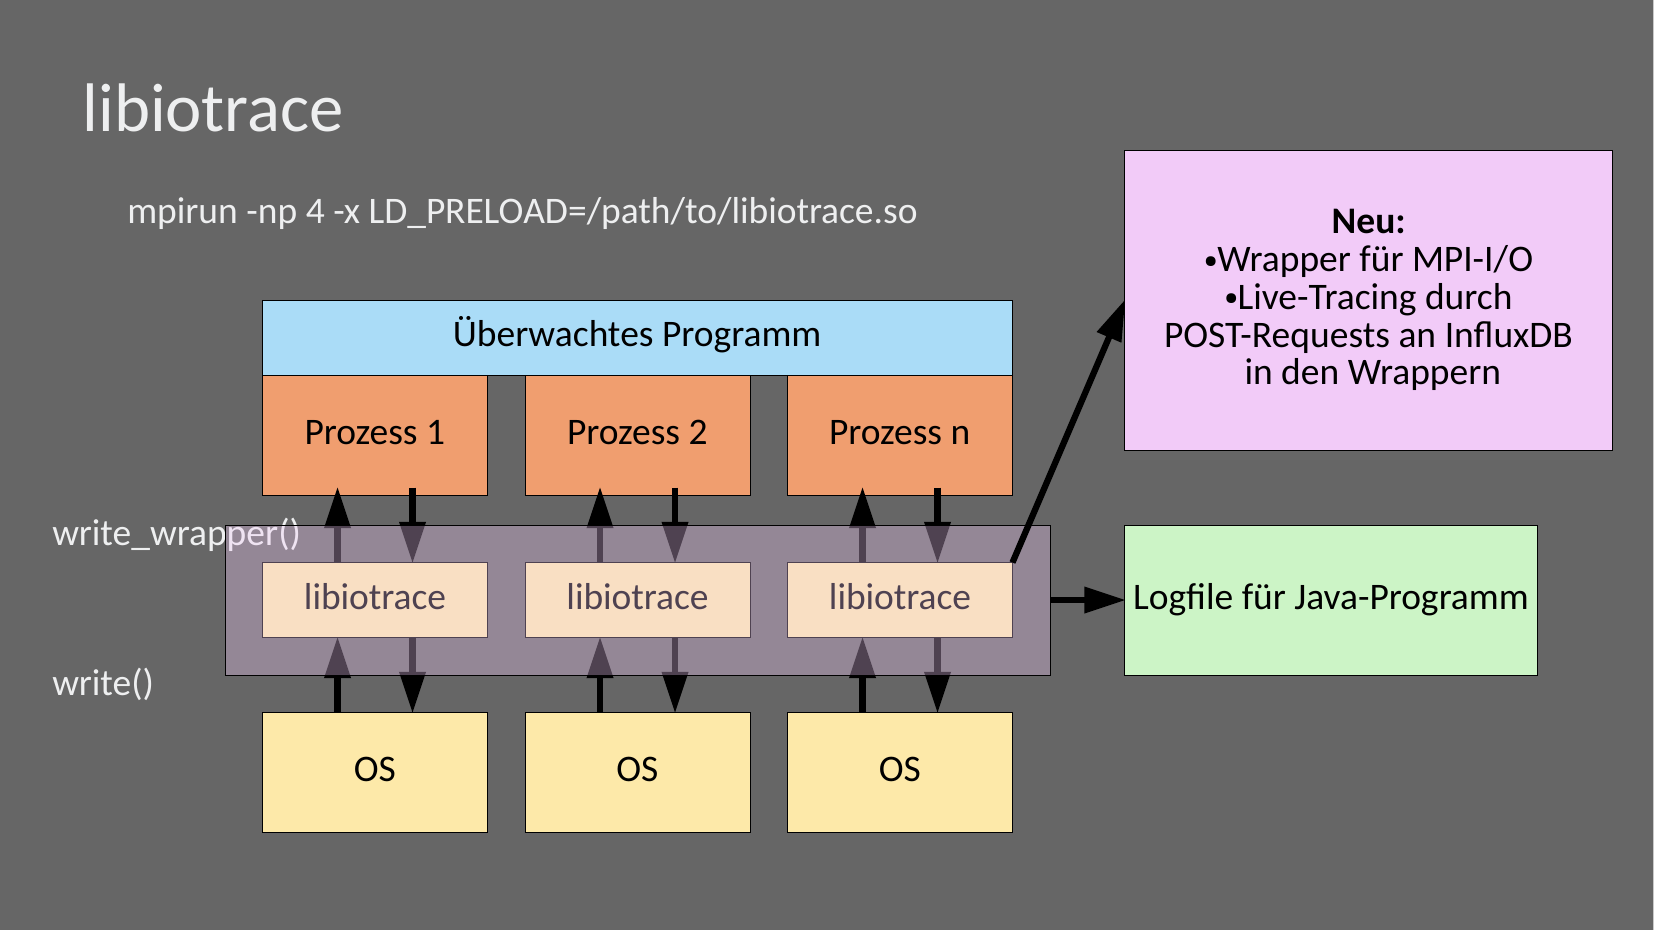

# libiotrace
Neu:
Wrapper für MPI-I/O
Live-Tracing durch
POST-Requests an InfluxDB
 in den Wrappern
mpirun -np 4 -x LD_PRELOAD=/path/to/libiotrace.so
Überwachtes Programm
Prozess 1
Prozess 2
Prozess n
write_wrapper()
Logfile für Java-Programm
libiotrace
libiotrace
libiotrace
write()
OS
OS
OS